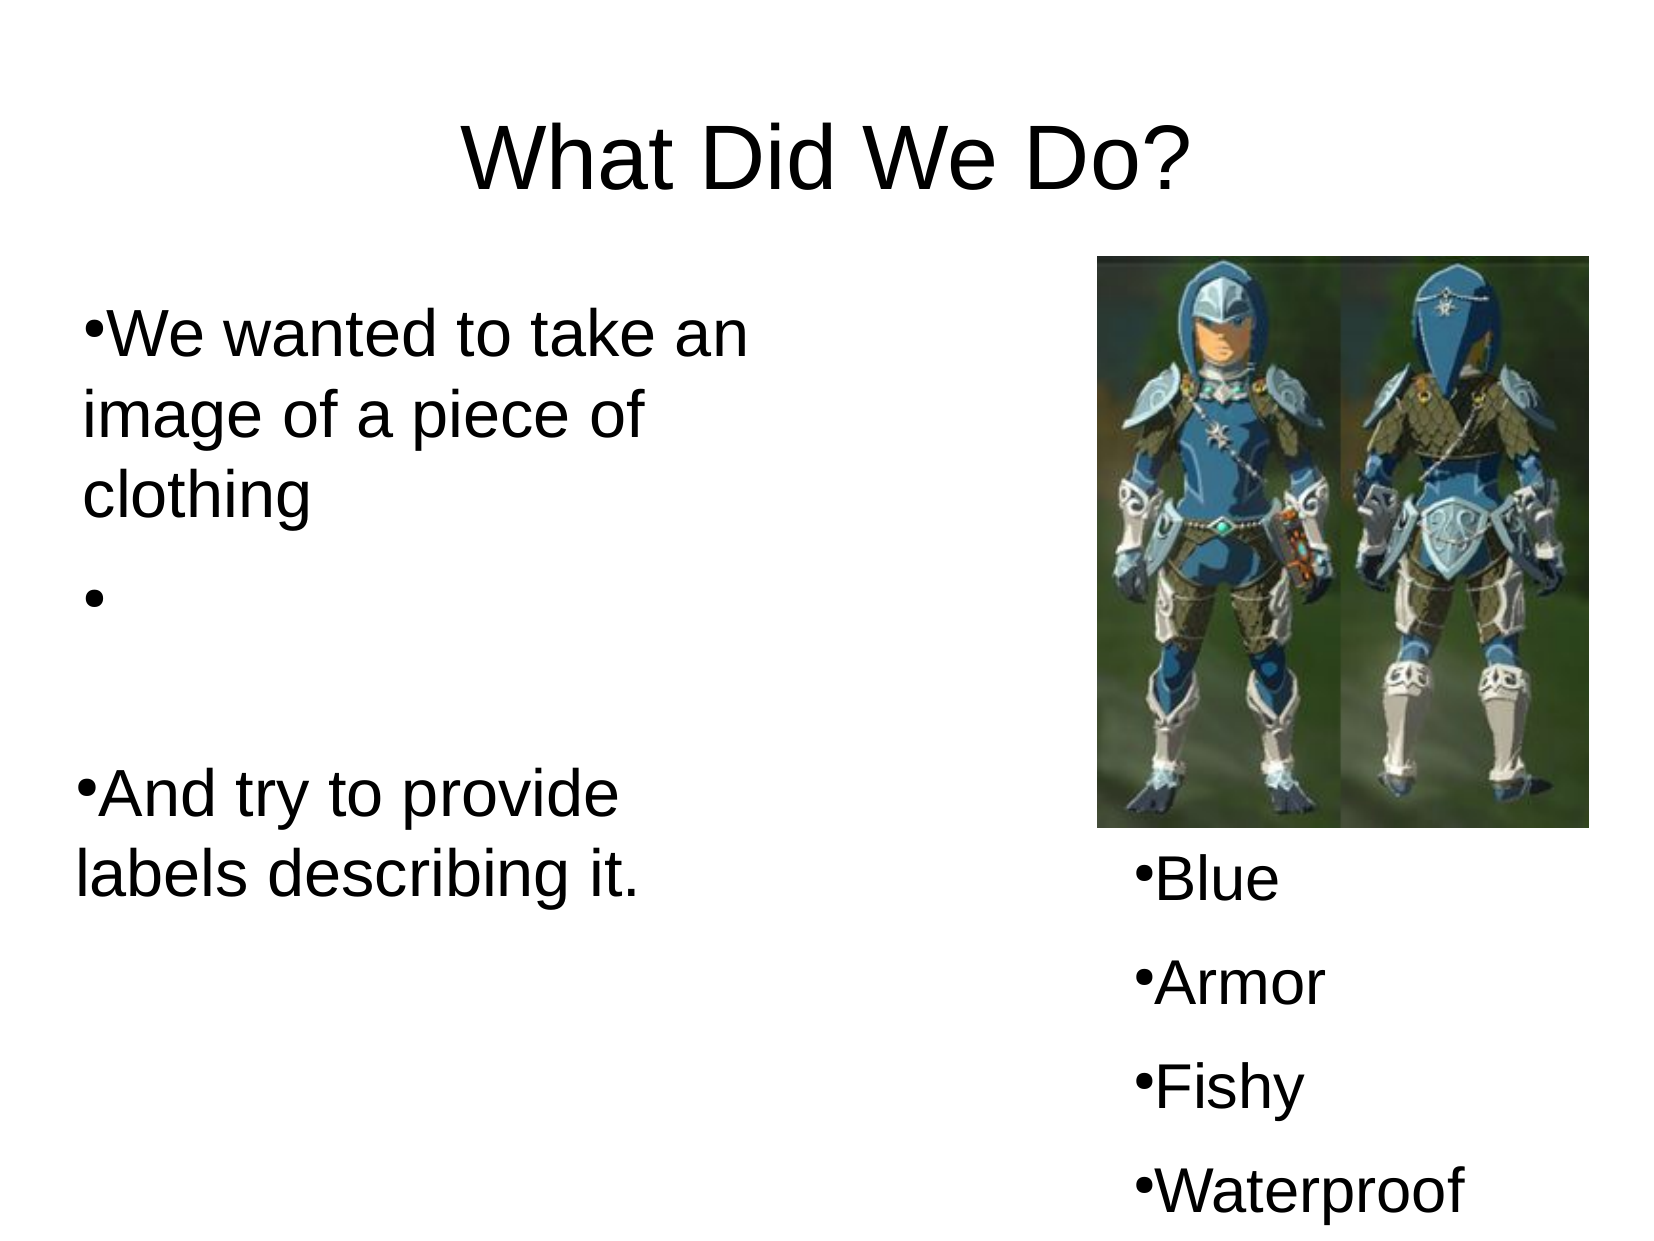

# What Did We Do?
We wanted to take an image of a piece of clothing
And try to provide labels describing it.
Blue
Armor
Fishy
Waterproof